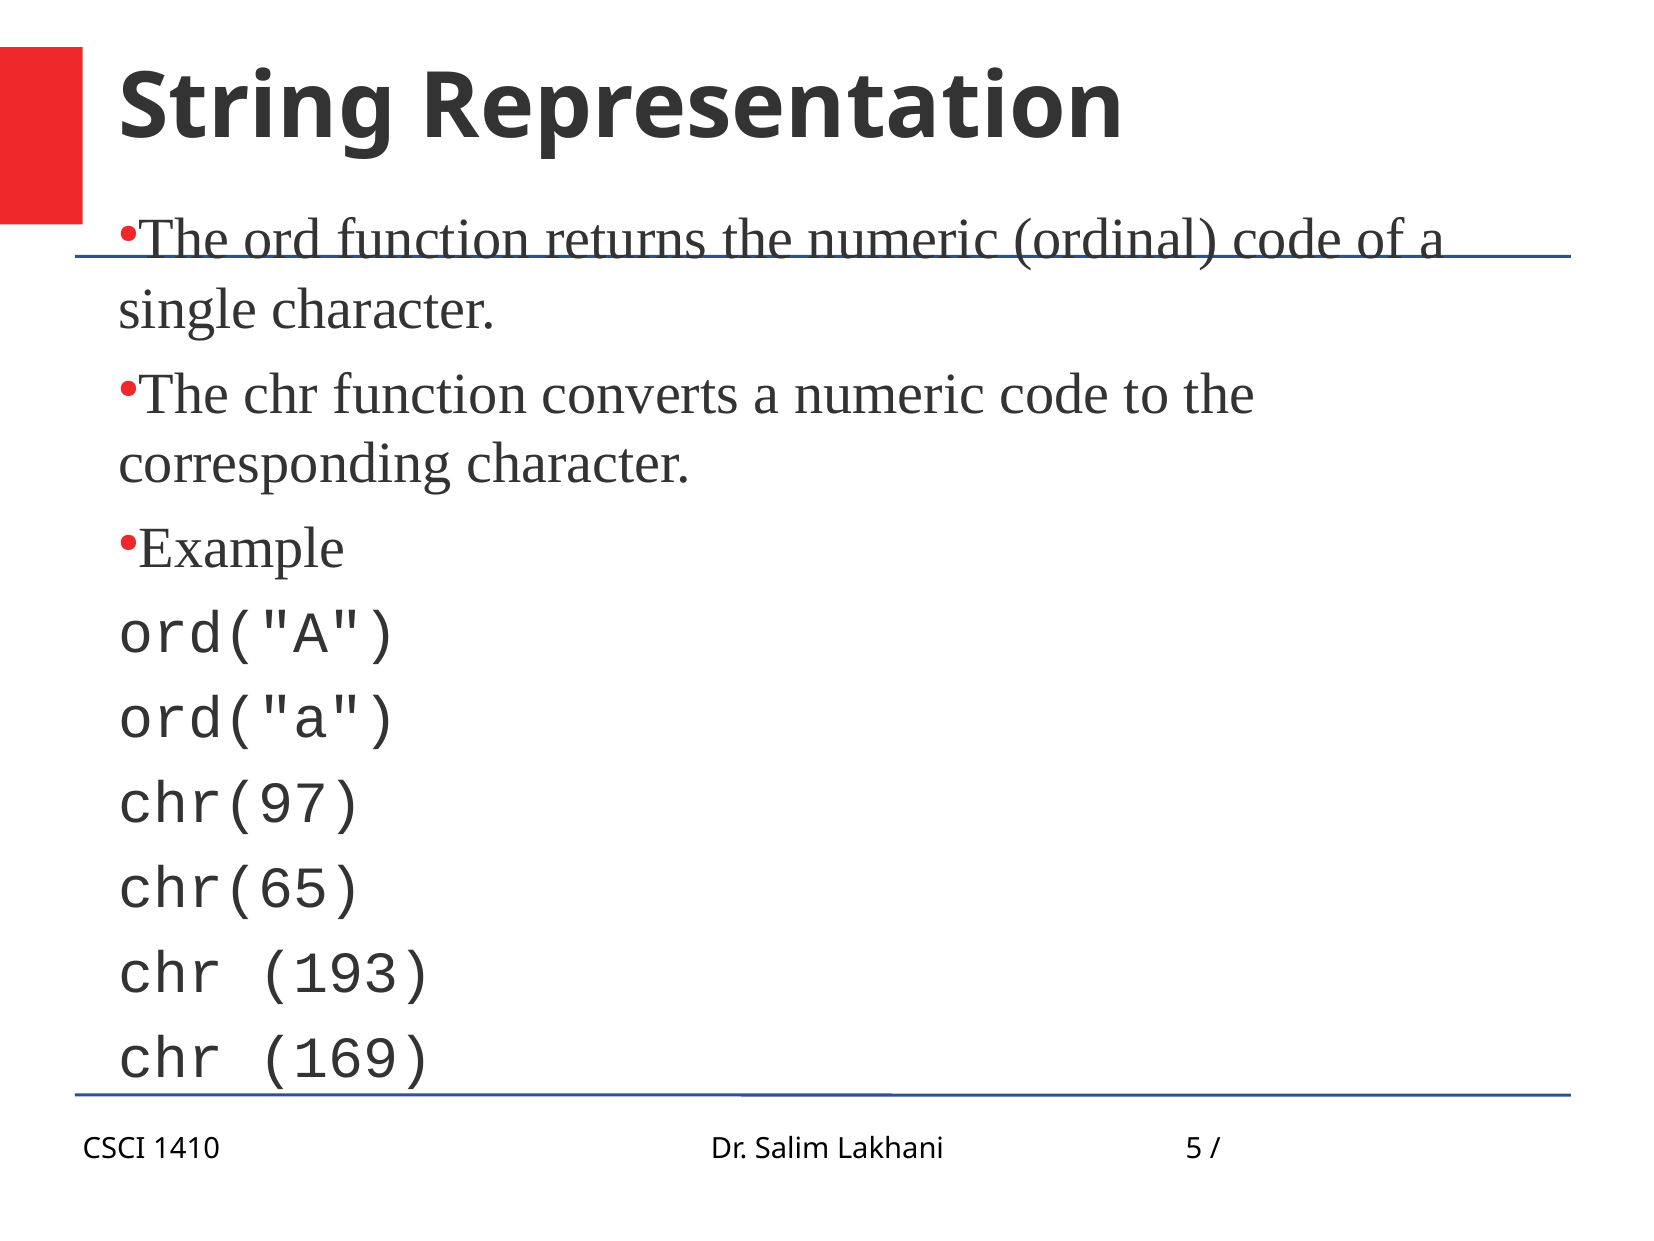

# String Representation
The ord function returns the numeric (ordinal) code of a single character.
The chr function converts a numeric code to the corresponding character.
Example
ord("A")
ord("a")
chr(97)
chr(65)
chr (193)
chr (169)
CSCI 1410
Dr. Salim Lakhani